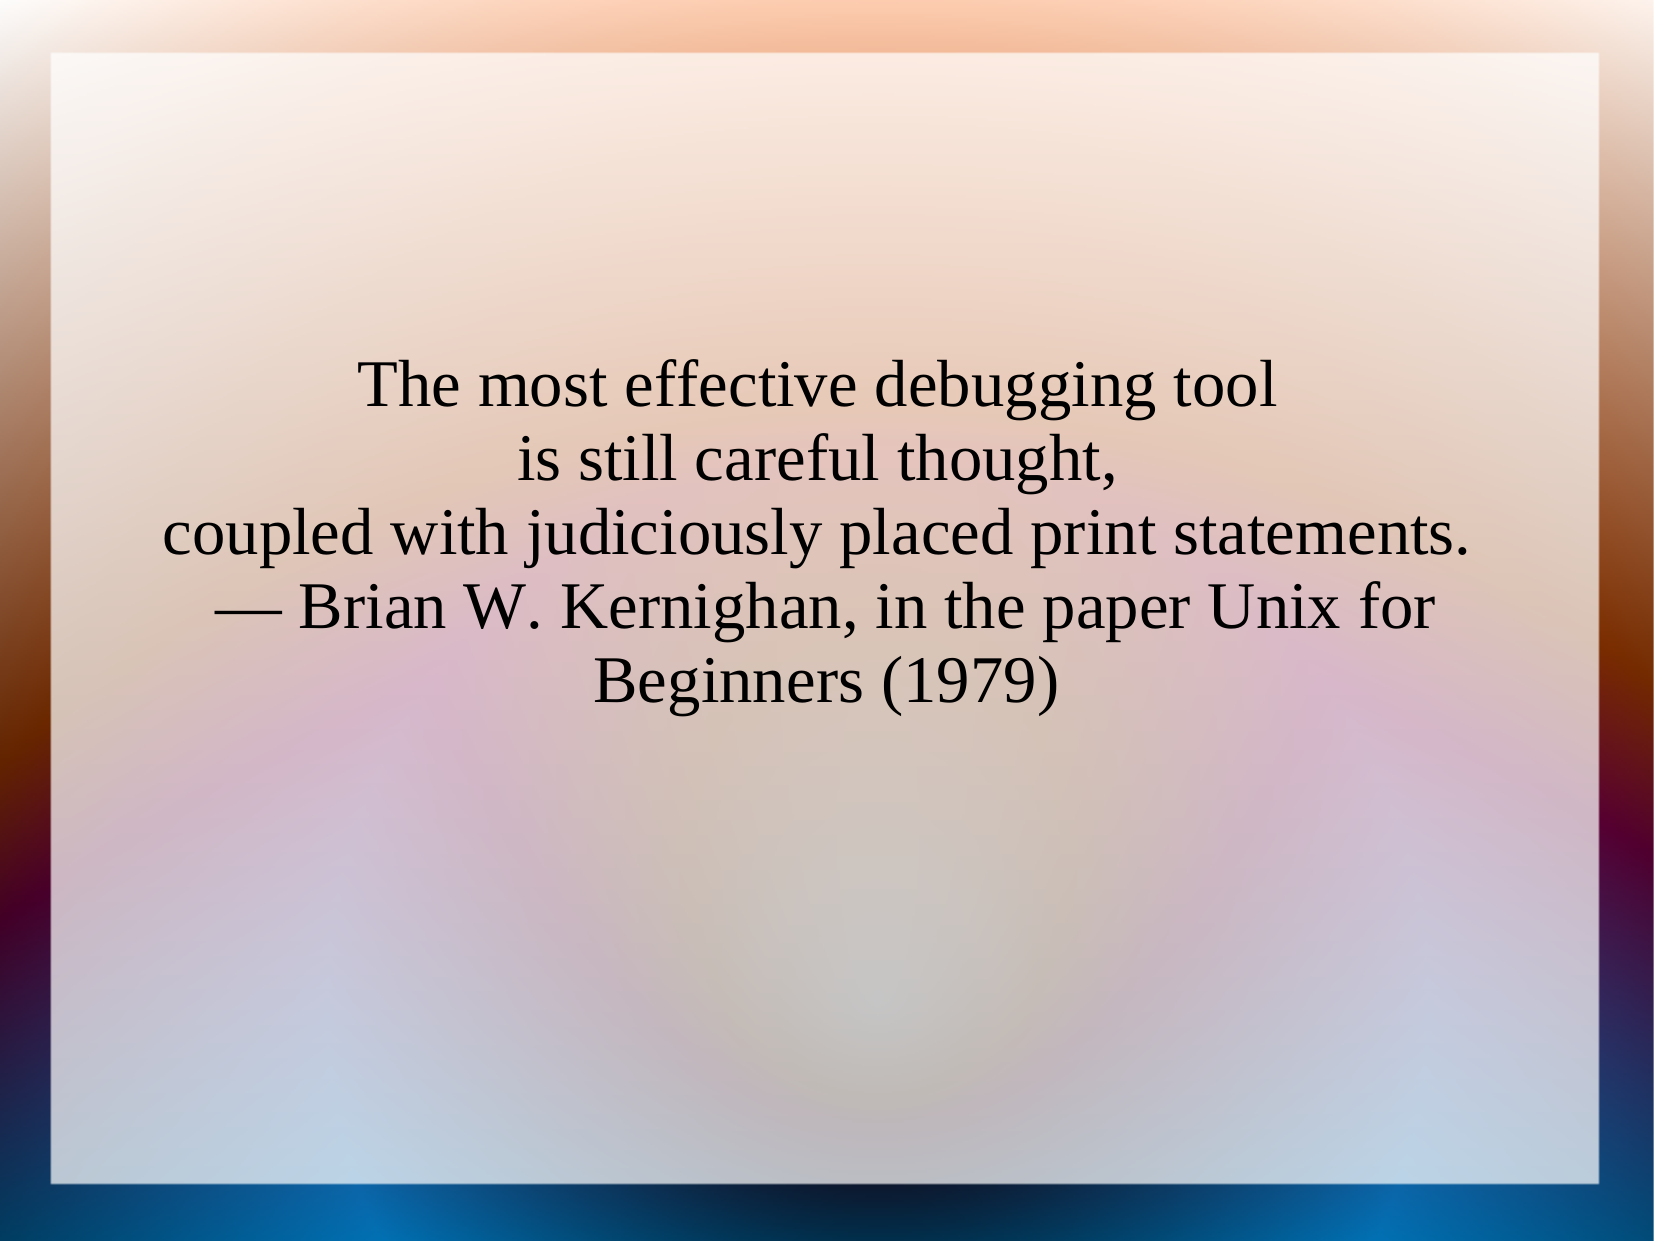

# The most effective debugging tool
is still careful thought,
coupled with judiciously placed print statements.
— Brian W. Kernighan, in the paper Unix for Beginners (1979)